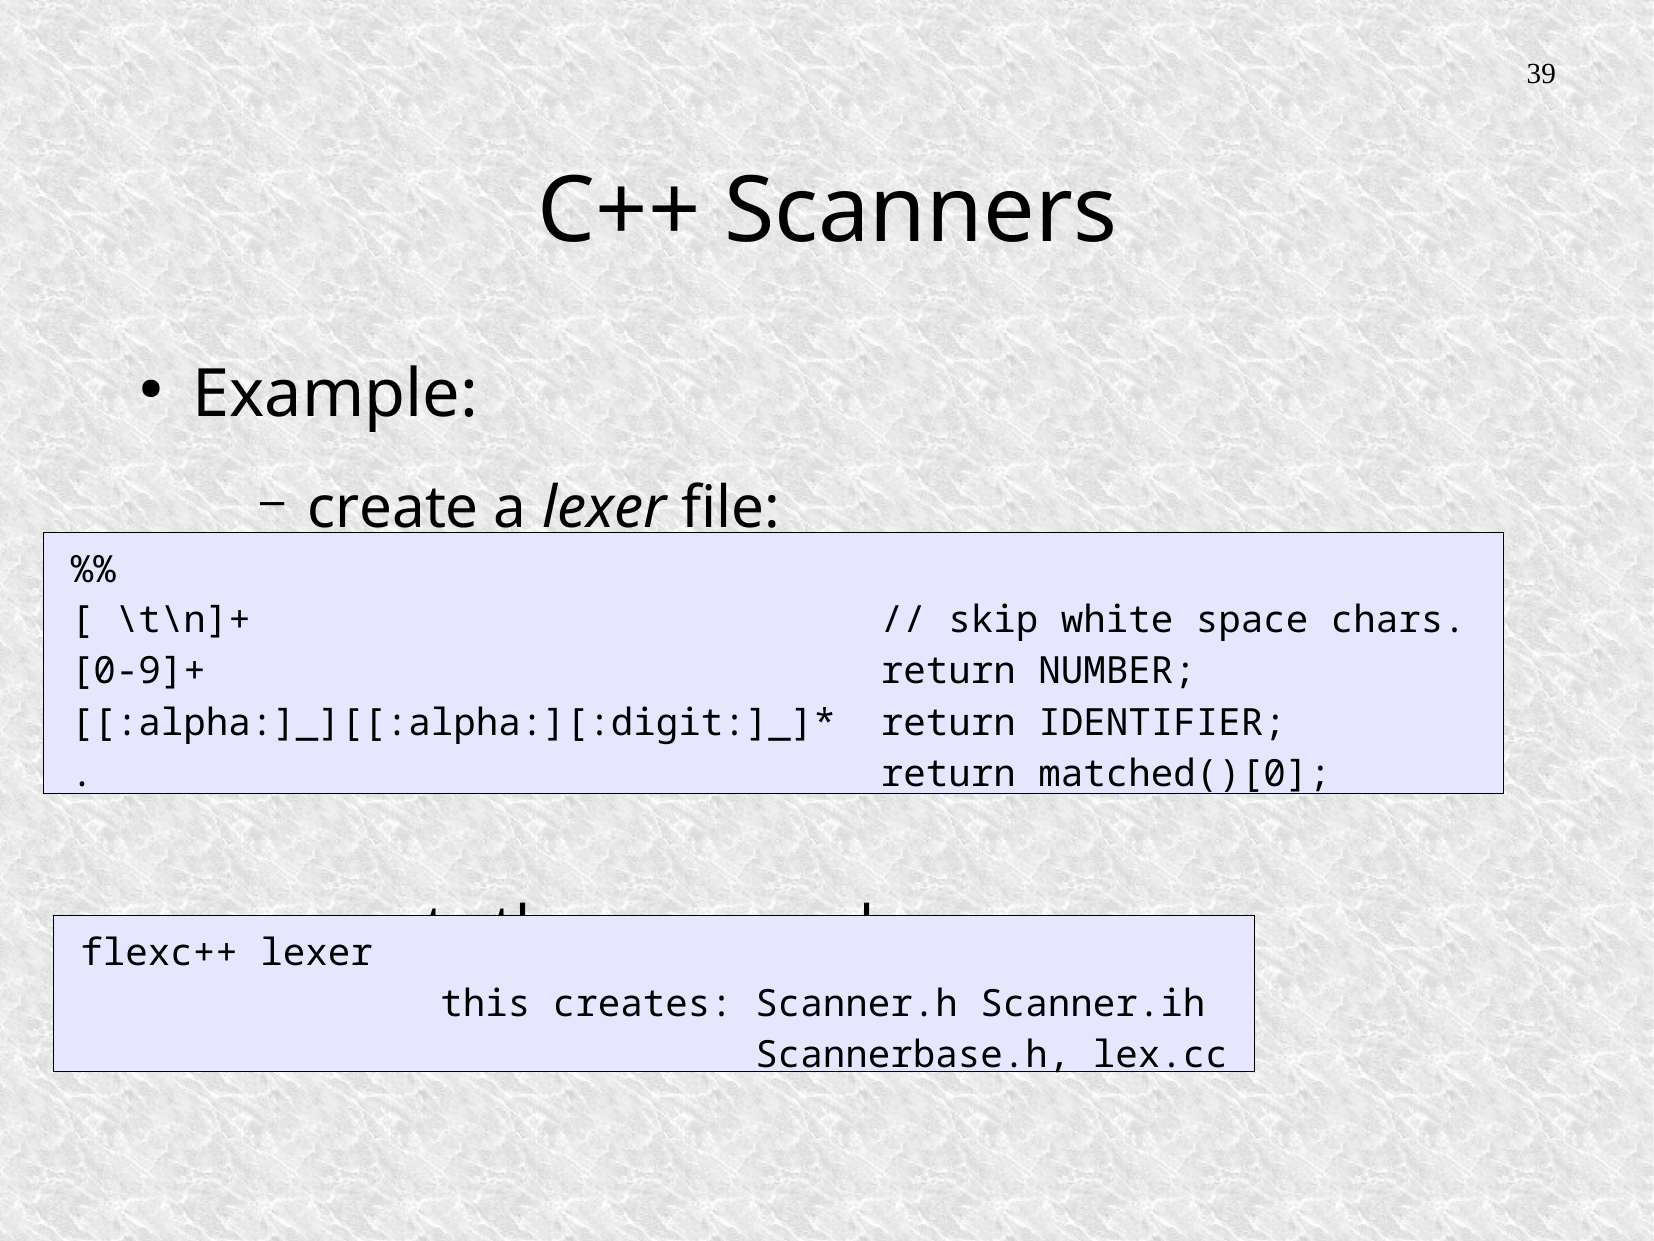

39
# C++ Scanners
Example:
create a lexer file:
create the scanner class:
%%
[ \t\n]+ // skip white space chars.
[0-9]+ return NUMBER;
[[:alpha:]_][[:alpha:][:digit:]_]* return IDENTIFIER;
. return matched()[0];
flexc++ lexer
 this creates: Scanner.h Scanner.ih
 Scannerbase.h, lex.cc